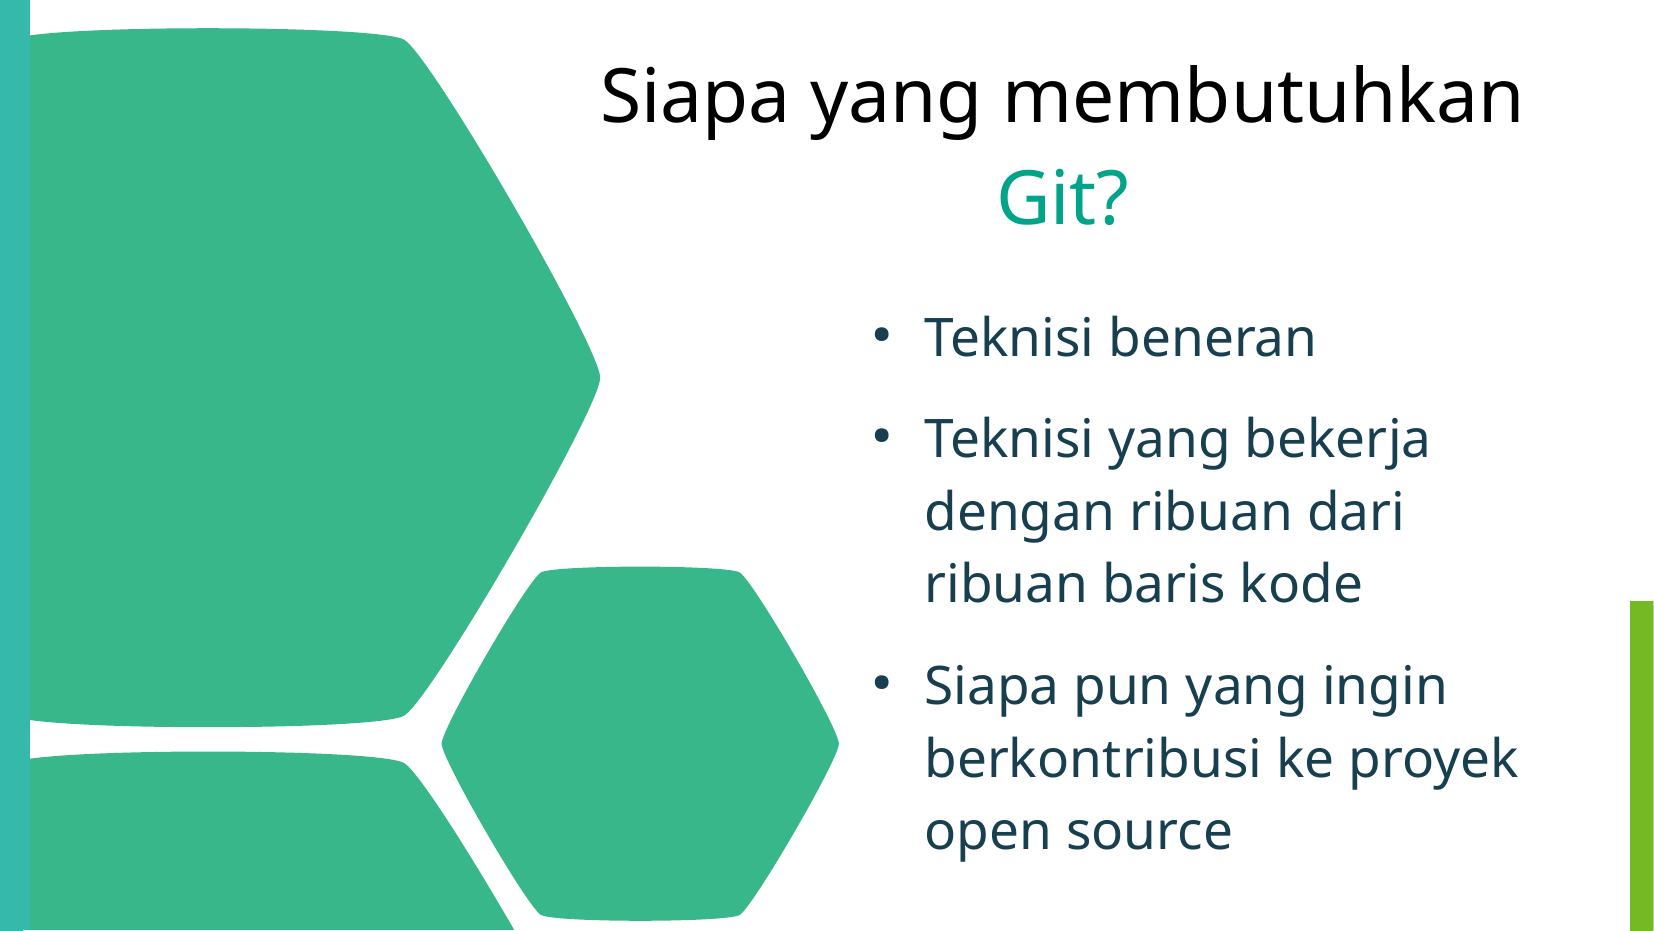

# Siapa yang membutuhkan Git?
Teknisi beneran
Teknisi yang bekerja dengan ribuan dari ribuan baris kode
Siapa pun yang ingin berkontribusi ke proyek open source